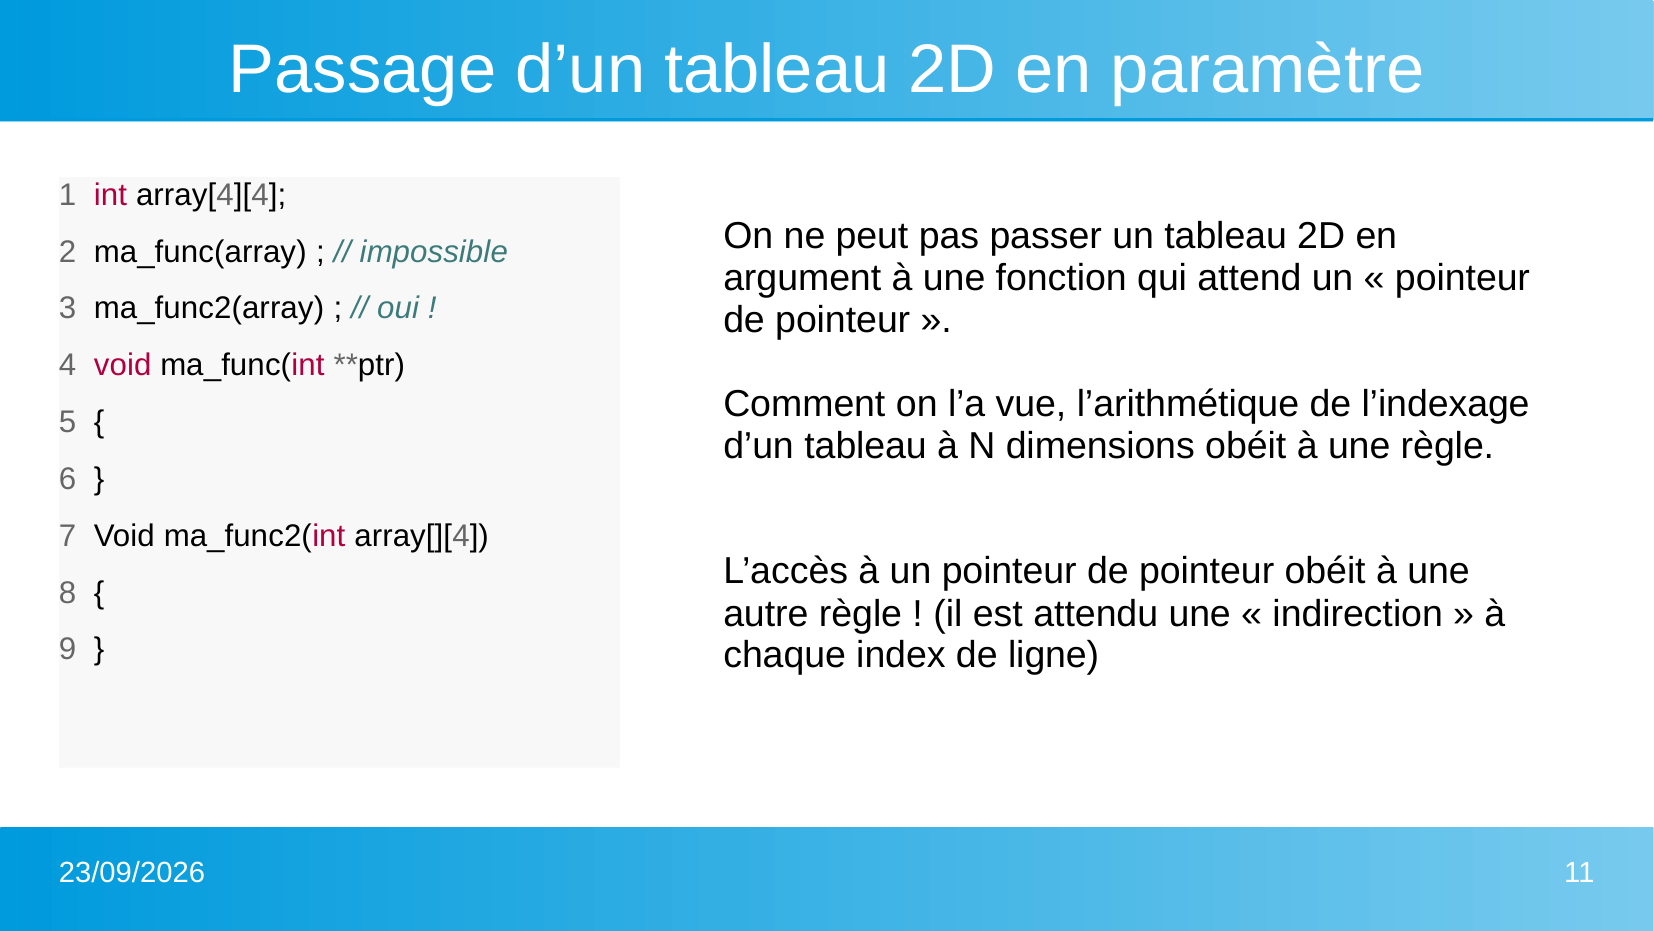

# Passage d’un tableau 2D en paramètre
1 int array[4][4];
2 ma_func(array) ; // impossible
3 ma_func2(array) ; // oui !
4 void ma_func(int **ptr)
5 {
6 }
7 Void ma_func2(int array[][4])
8 {
9 }
On ne peut pas passer un tableau 2D en argument à une fonction qui attend un « pointeur de pointeur ».
Comment on l’a vue, l’arithmétique de l’indexage d’un tableau à N dimensions obéit à une règle.
L’accès à un pointeur de pointeur obéit à une autre règle ! (il est attendu une « indirection » à chaque index de ligne)
11